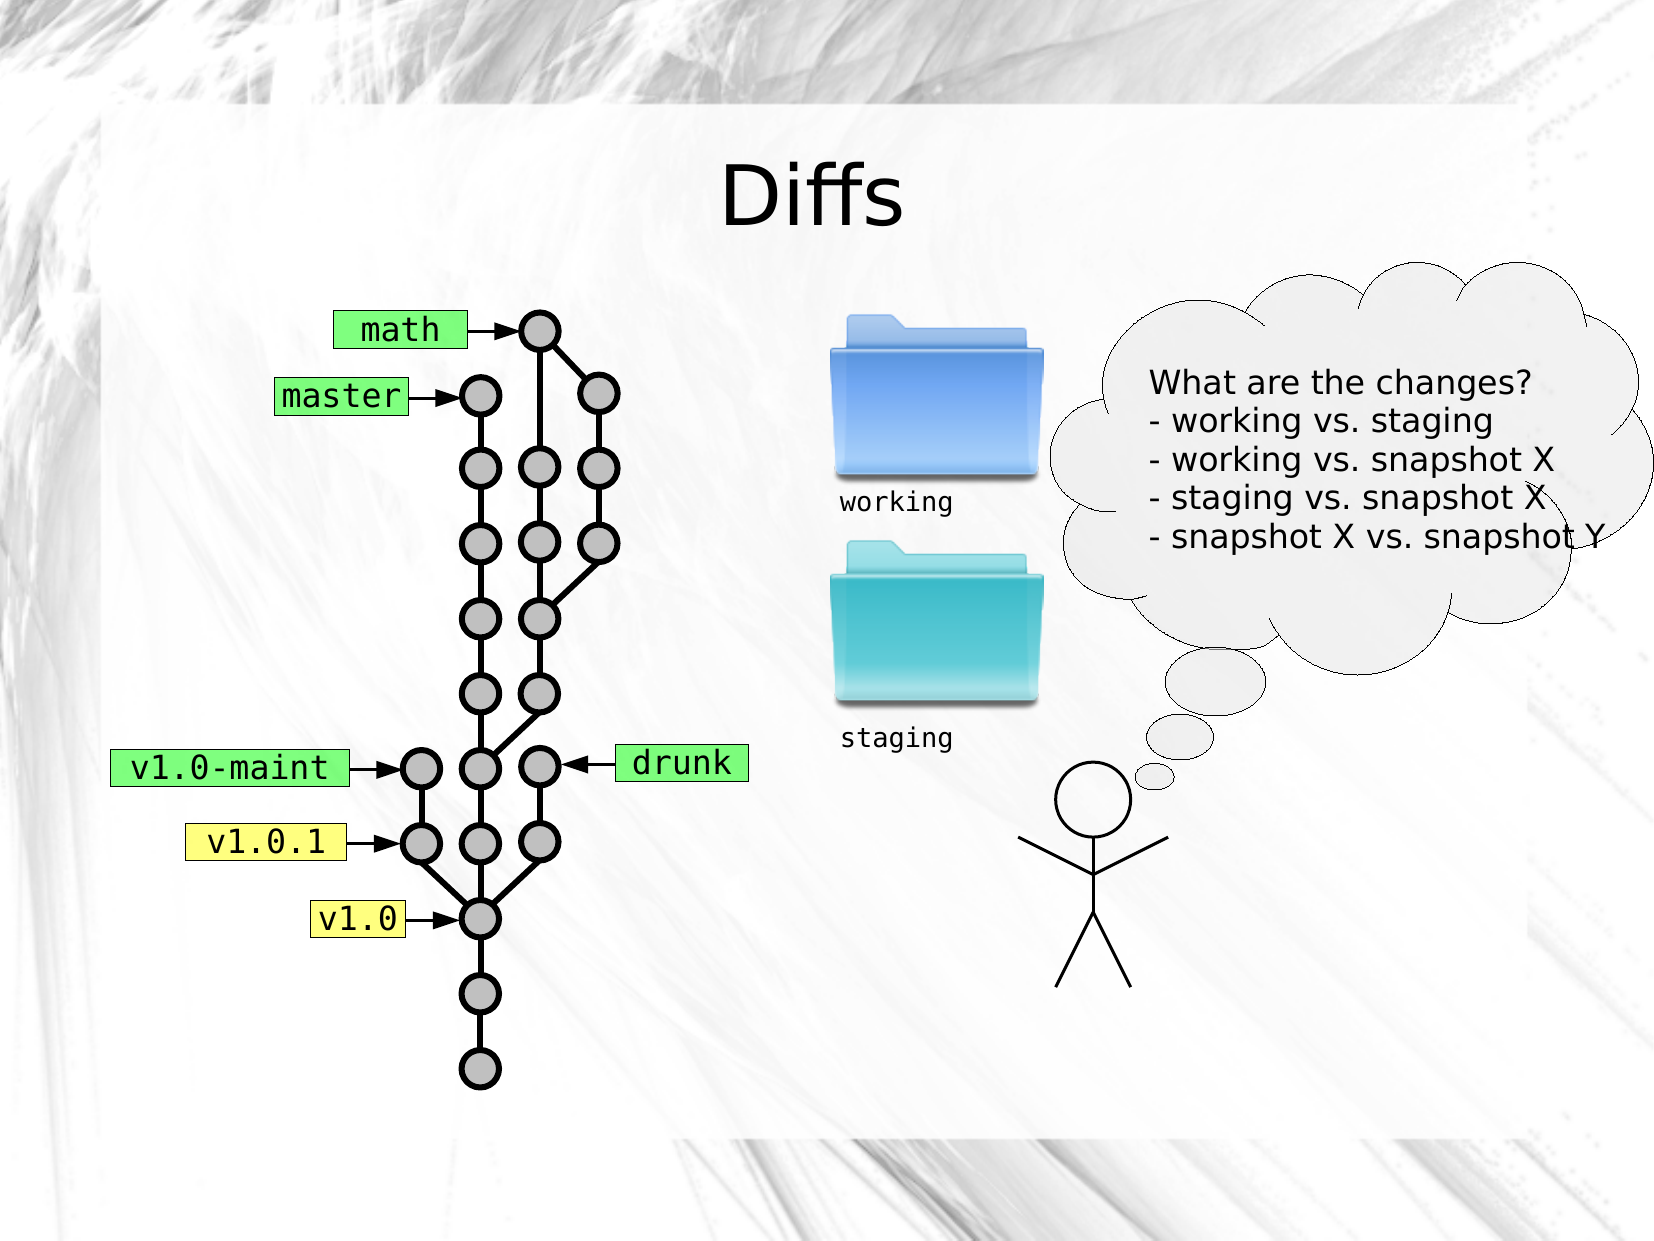

# Diffs
What are the changes?
- working vs. staging
- working vs. snapshot X
- staging vs. snapshot X
- snapshot X vs. snapshot Y
working
math
master
staging
drunk
v1.0-maint
v1.0.1
v1.0